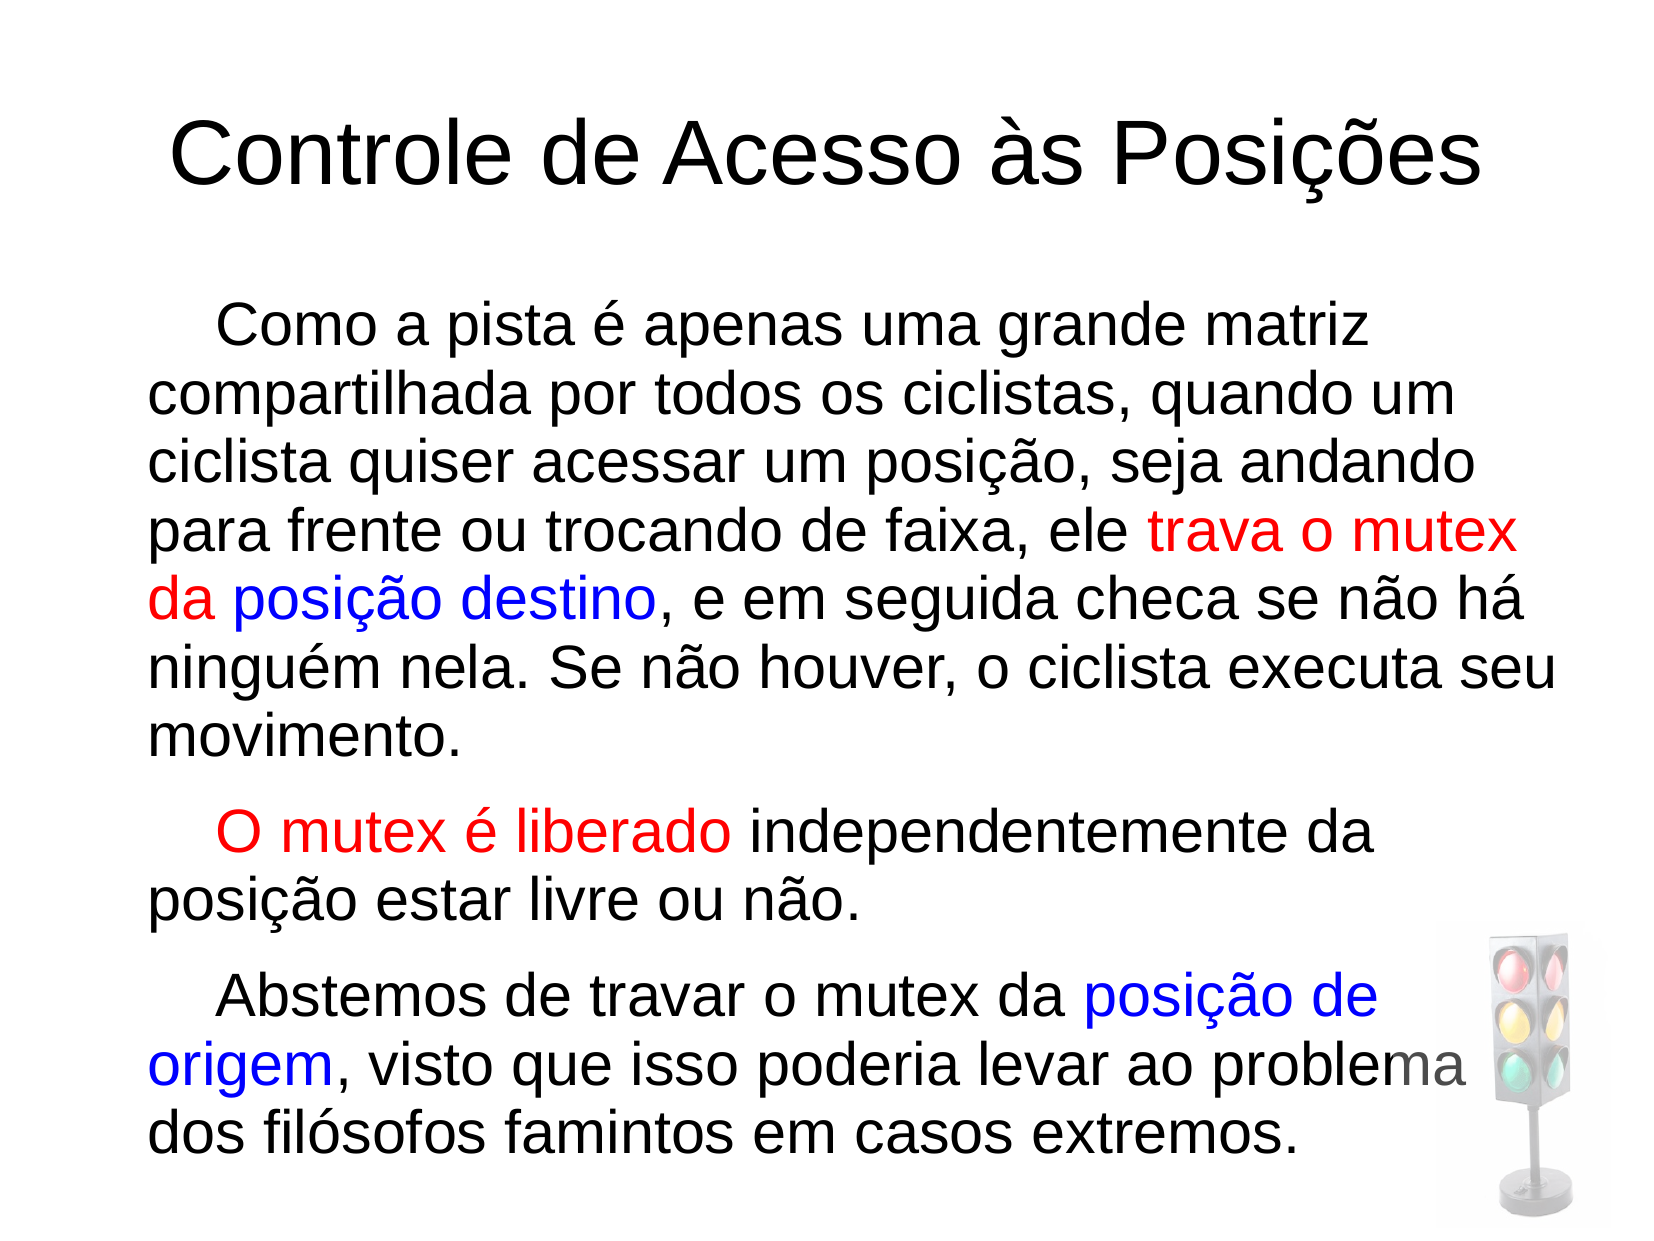

# Controle de Acesso às Posições
 Como a pista é apenas uma grande matriz compartilhada por todos os ciclistas, quando um ciclista quiser acessar um posição, seja andando para frente ou trocando de faixa, ele trava o mutex da posição destino, e em seguida checa se não há ninguém nela. Se não houver, o ciclista executa seu movimento.
 O mutex é liberado independentemente da posição estar livre ou não.
 Abstemos de travar o mutex da posição de origem, visto que isso poderia levar ao problema dos filósofos famintos em casos extremos.